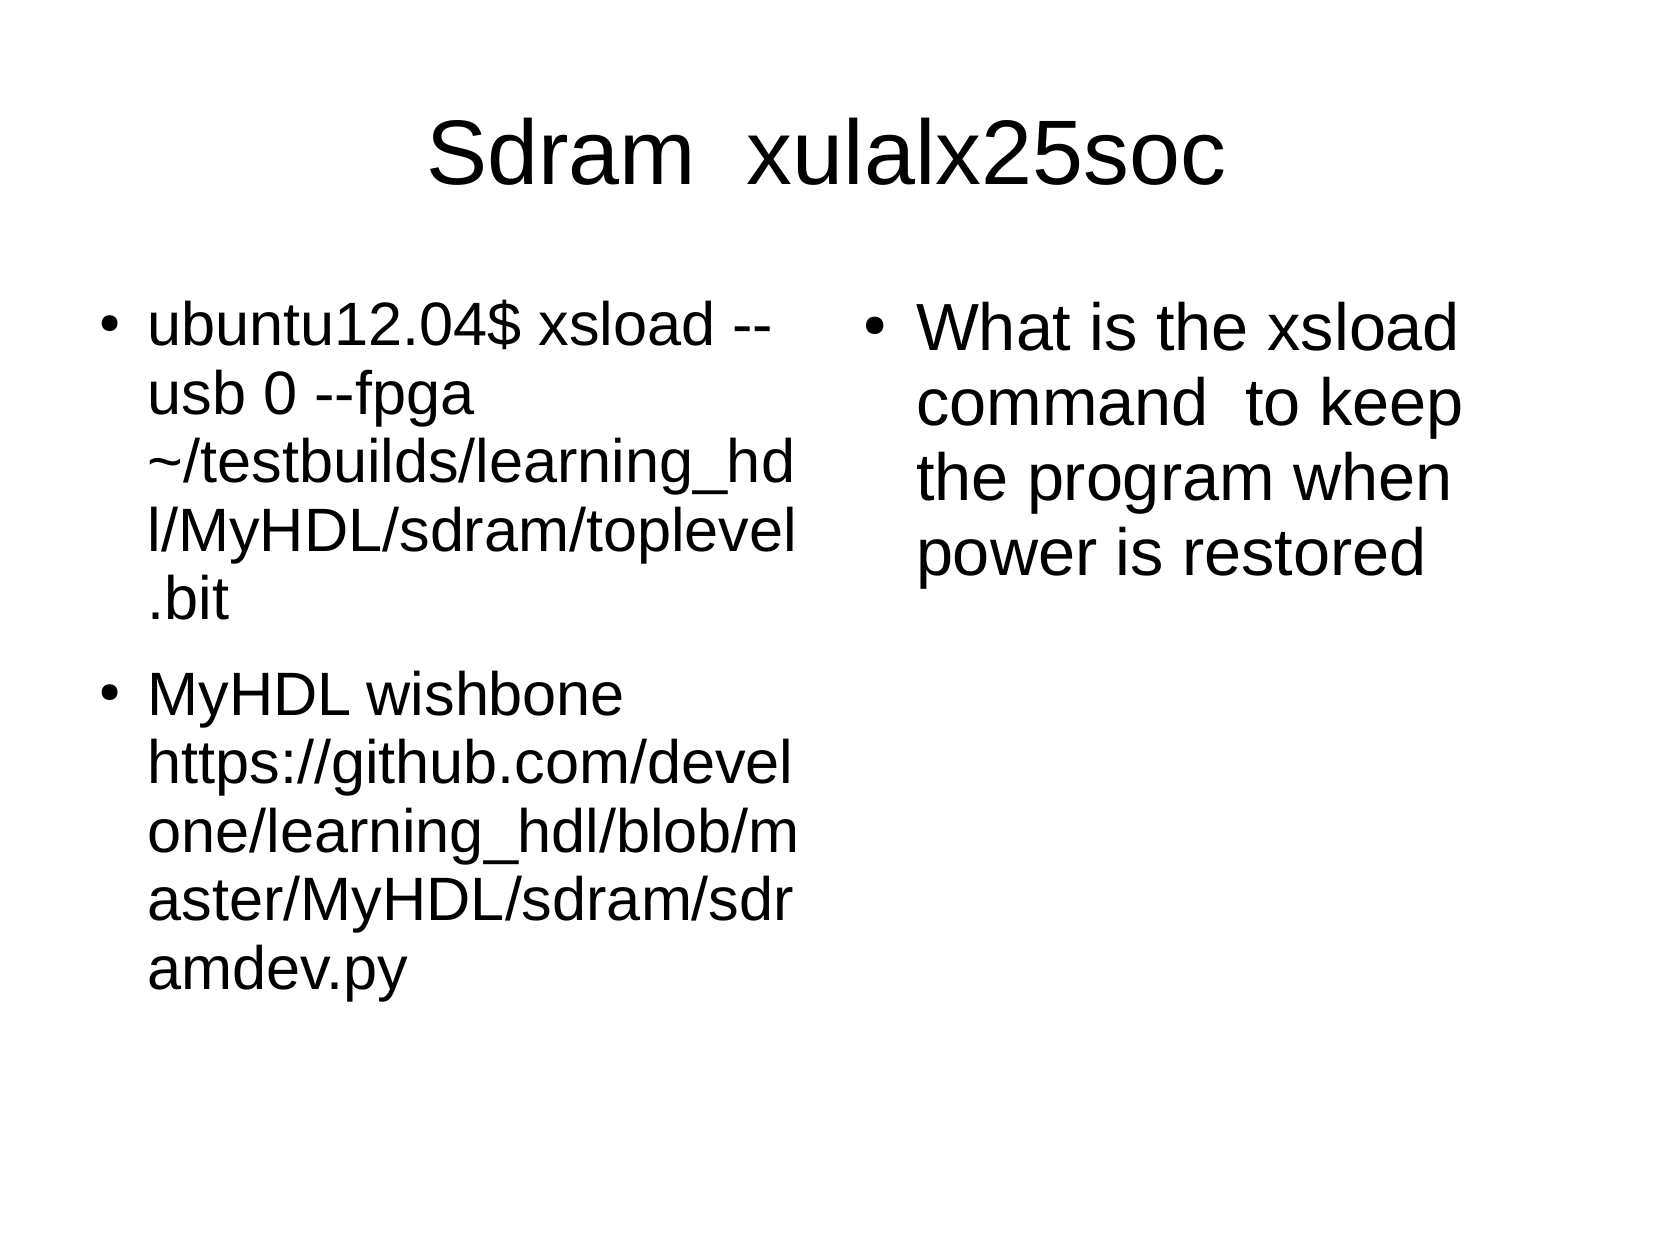

# Sdram xulalx25soc
ubuntu12.04$ xsload --usb 0 --fpga ~/testbuilds/learning_hdl/MyHDL/sdram/toplevel.bit
MyHDL wishbone https://github.com/develone/learning_hdl/blob/master/MyHDL/sdram/sdramdev.py
What is the xsload command to keep the program when power is restored